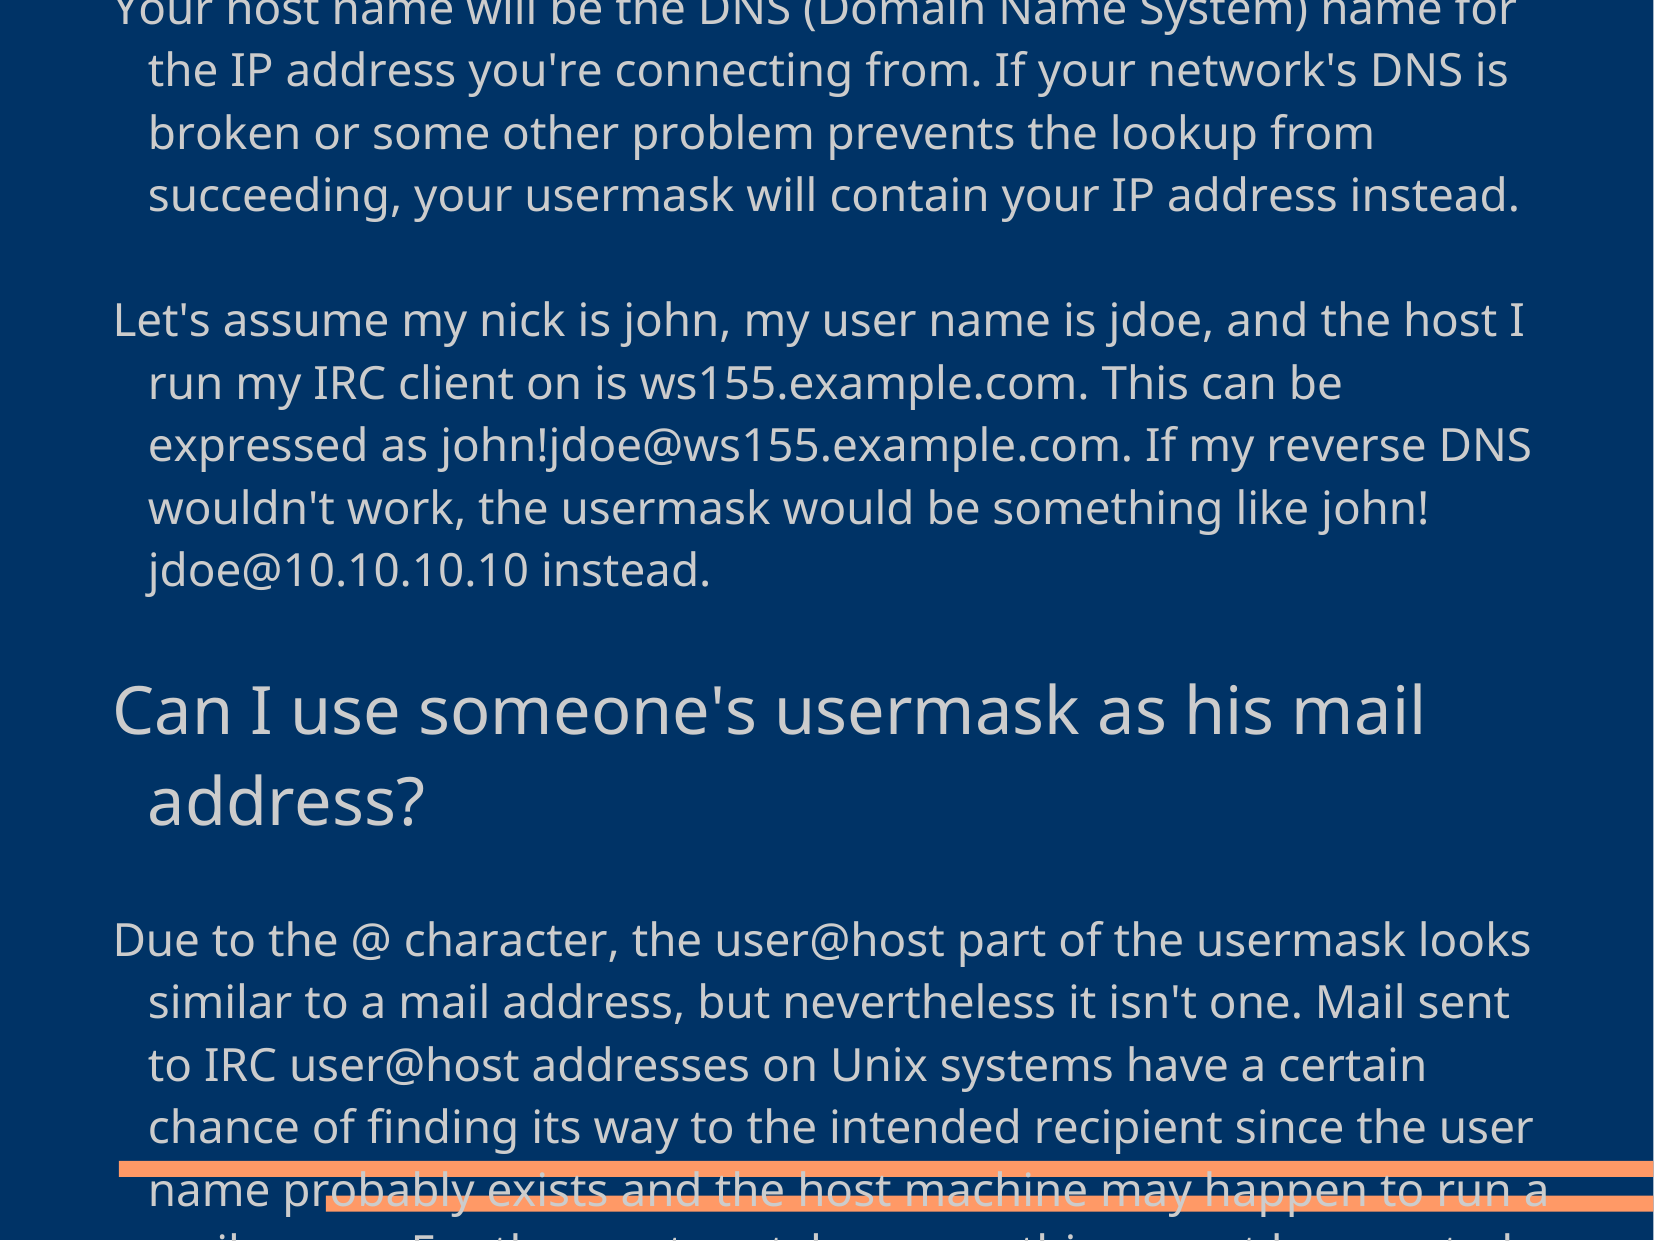

The host name or IP address
Your host name will be the DNS (Domain Name System) name for the IP address you're connecting from. If your network's DNS is broken or some other problem prevents the lookup from succeeding, your usermask will contain your IP address instead.
Let's assume my nick is john, my user name is jdoe, and the host I run my IRC client on is ws155.example.com. This can be expressed as john!jdoe@ws155.example.com. If my reverse DNS wouldn't work, the usermask would be something like john!jdoe@10.10.10.10 instead.
Can I use someone's usermask as his mail address?
Due to the @ character, the user@host part of the usermask looks similar to a mail address, but nevertheless it isn't one. Mail sent to IRC user@host addresses on Unix systems have a certain chance of finding its way to the intended recipient since the user name probably exists and the host machine may happen to run a mail server. For the most part, however, this cannot be counted on.
#